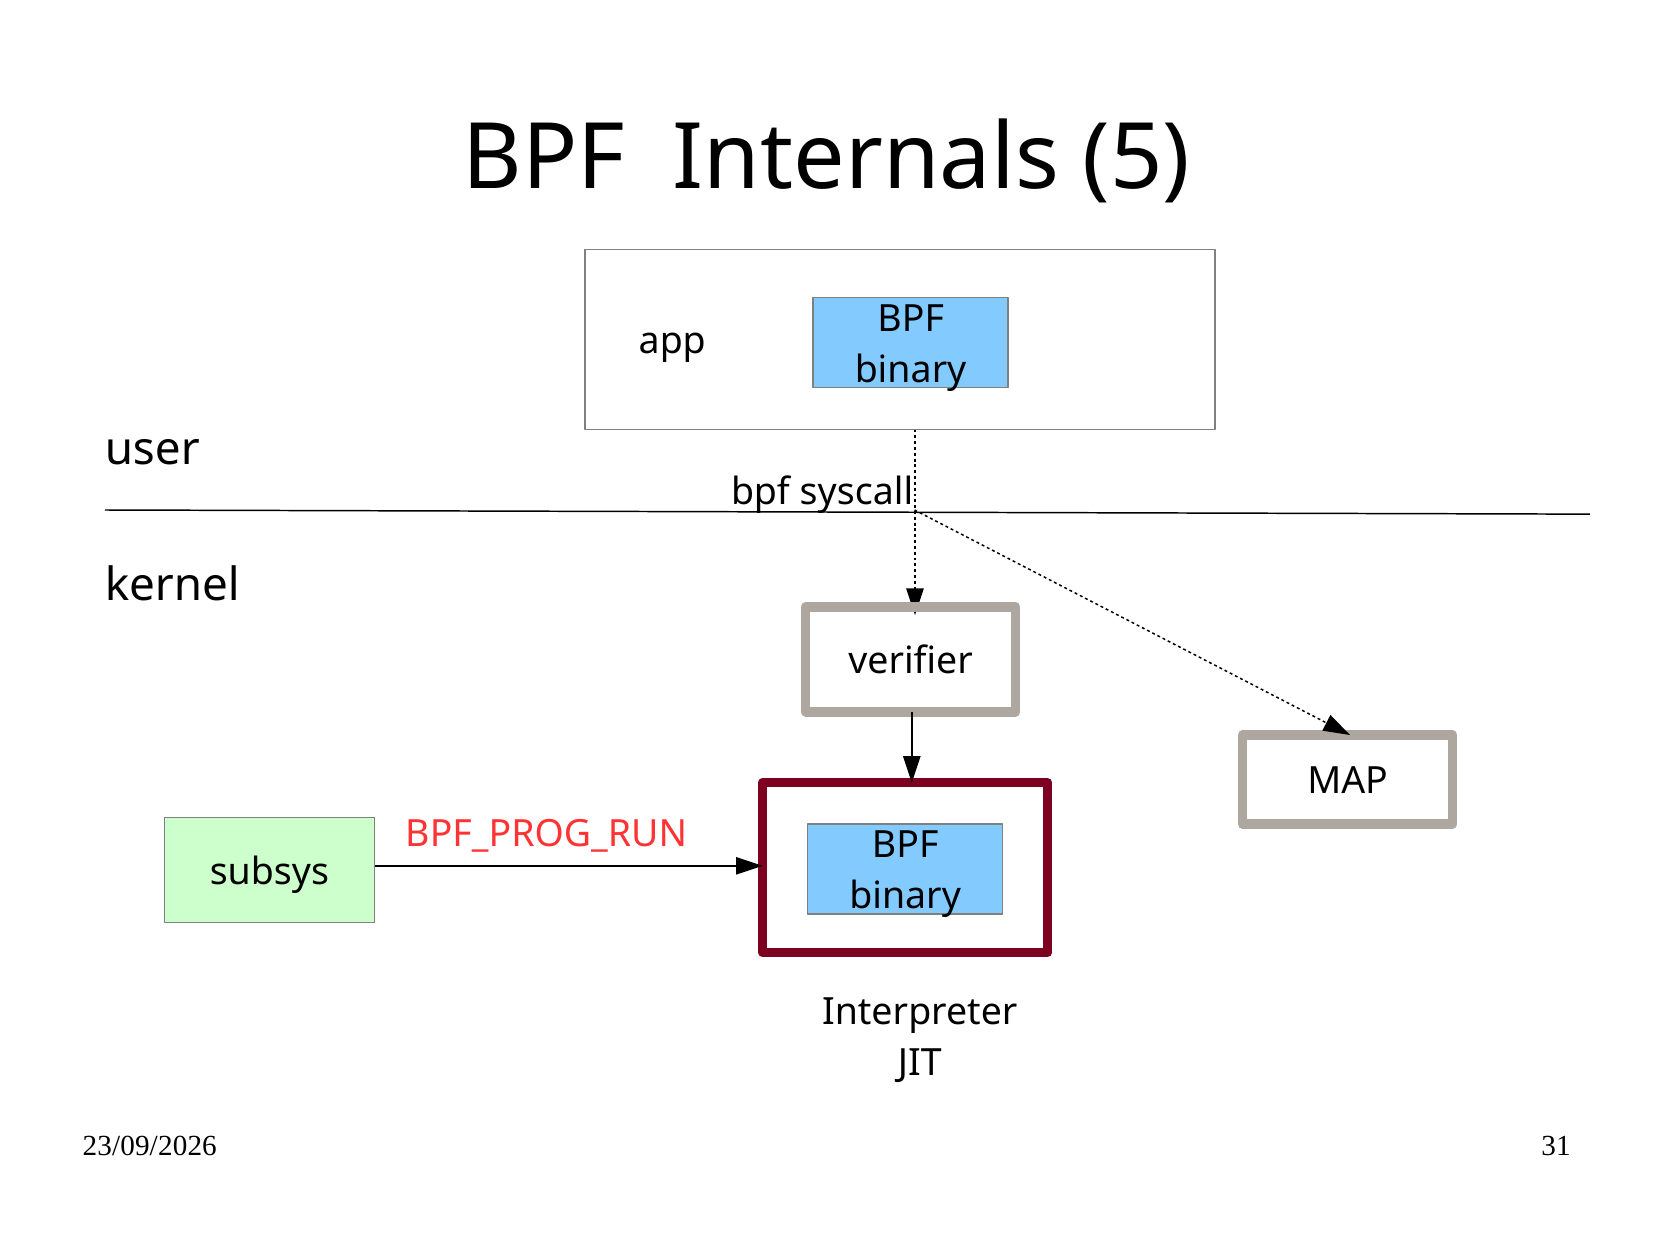

# BPF Internals (5)
 app
BPF
binary
user
bpf syscall
kernel
verifier
MAP
BPF_PROG_RUN
subsys
BPF
binary
Interpreter
JIT
31